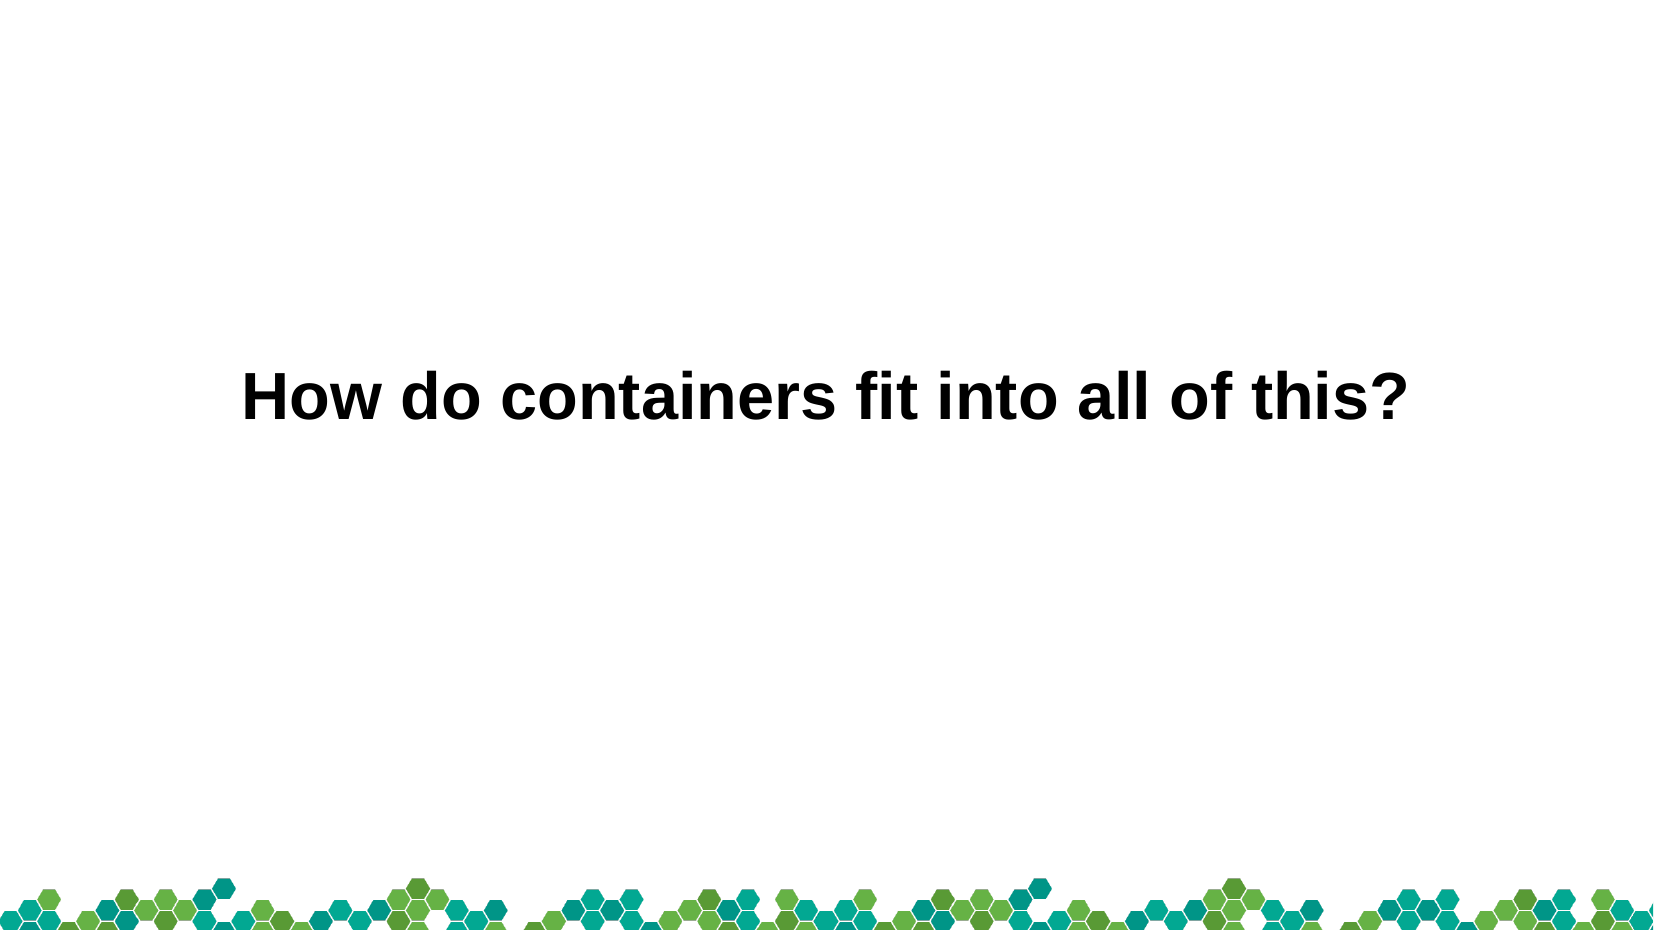

# How do containers fit into all of this?